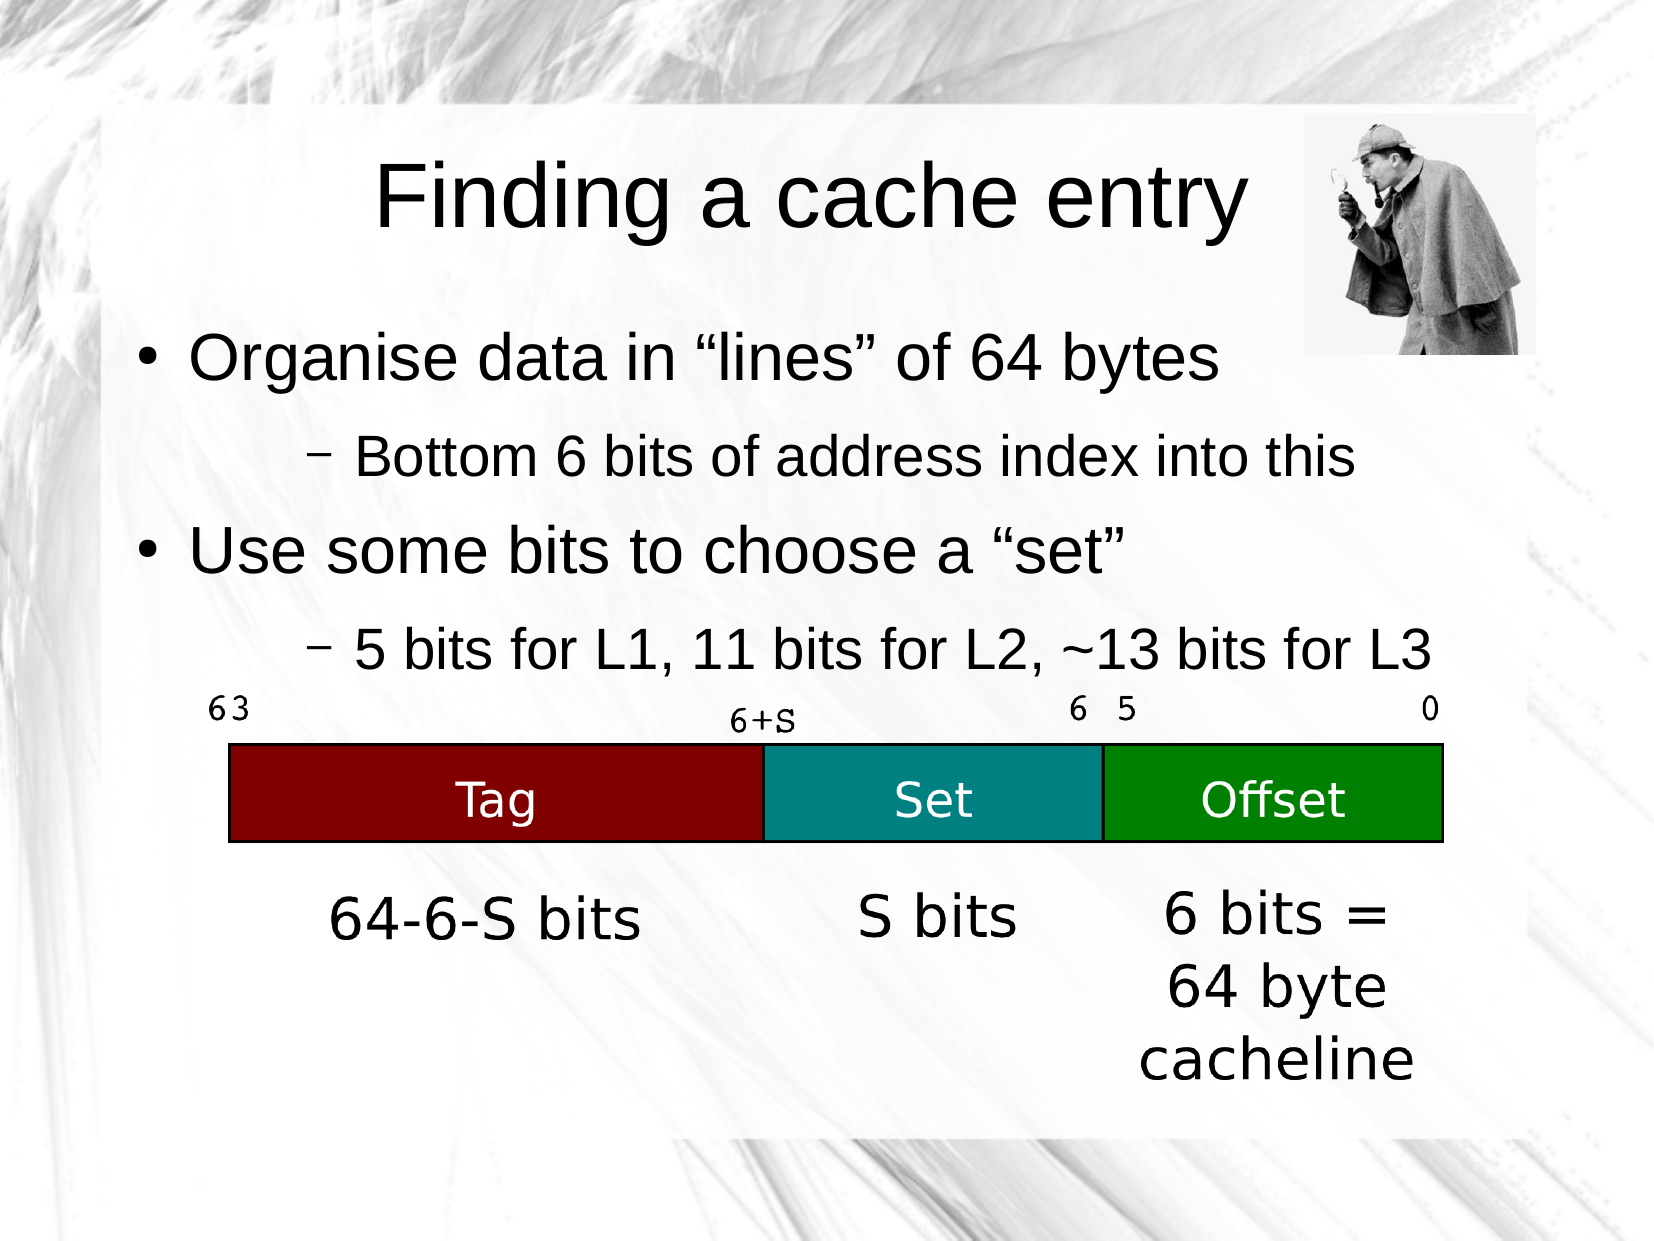

# Finding a cache entry
Organise data in “lines” of 64 bytes
Bottom 6 bits of address index into this
Use some bits to choose a “set”
5 bits for L1, 11 bits for L2, ~13 bits for L3